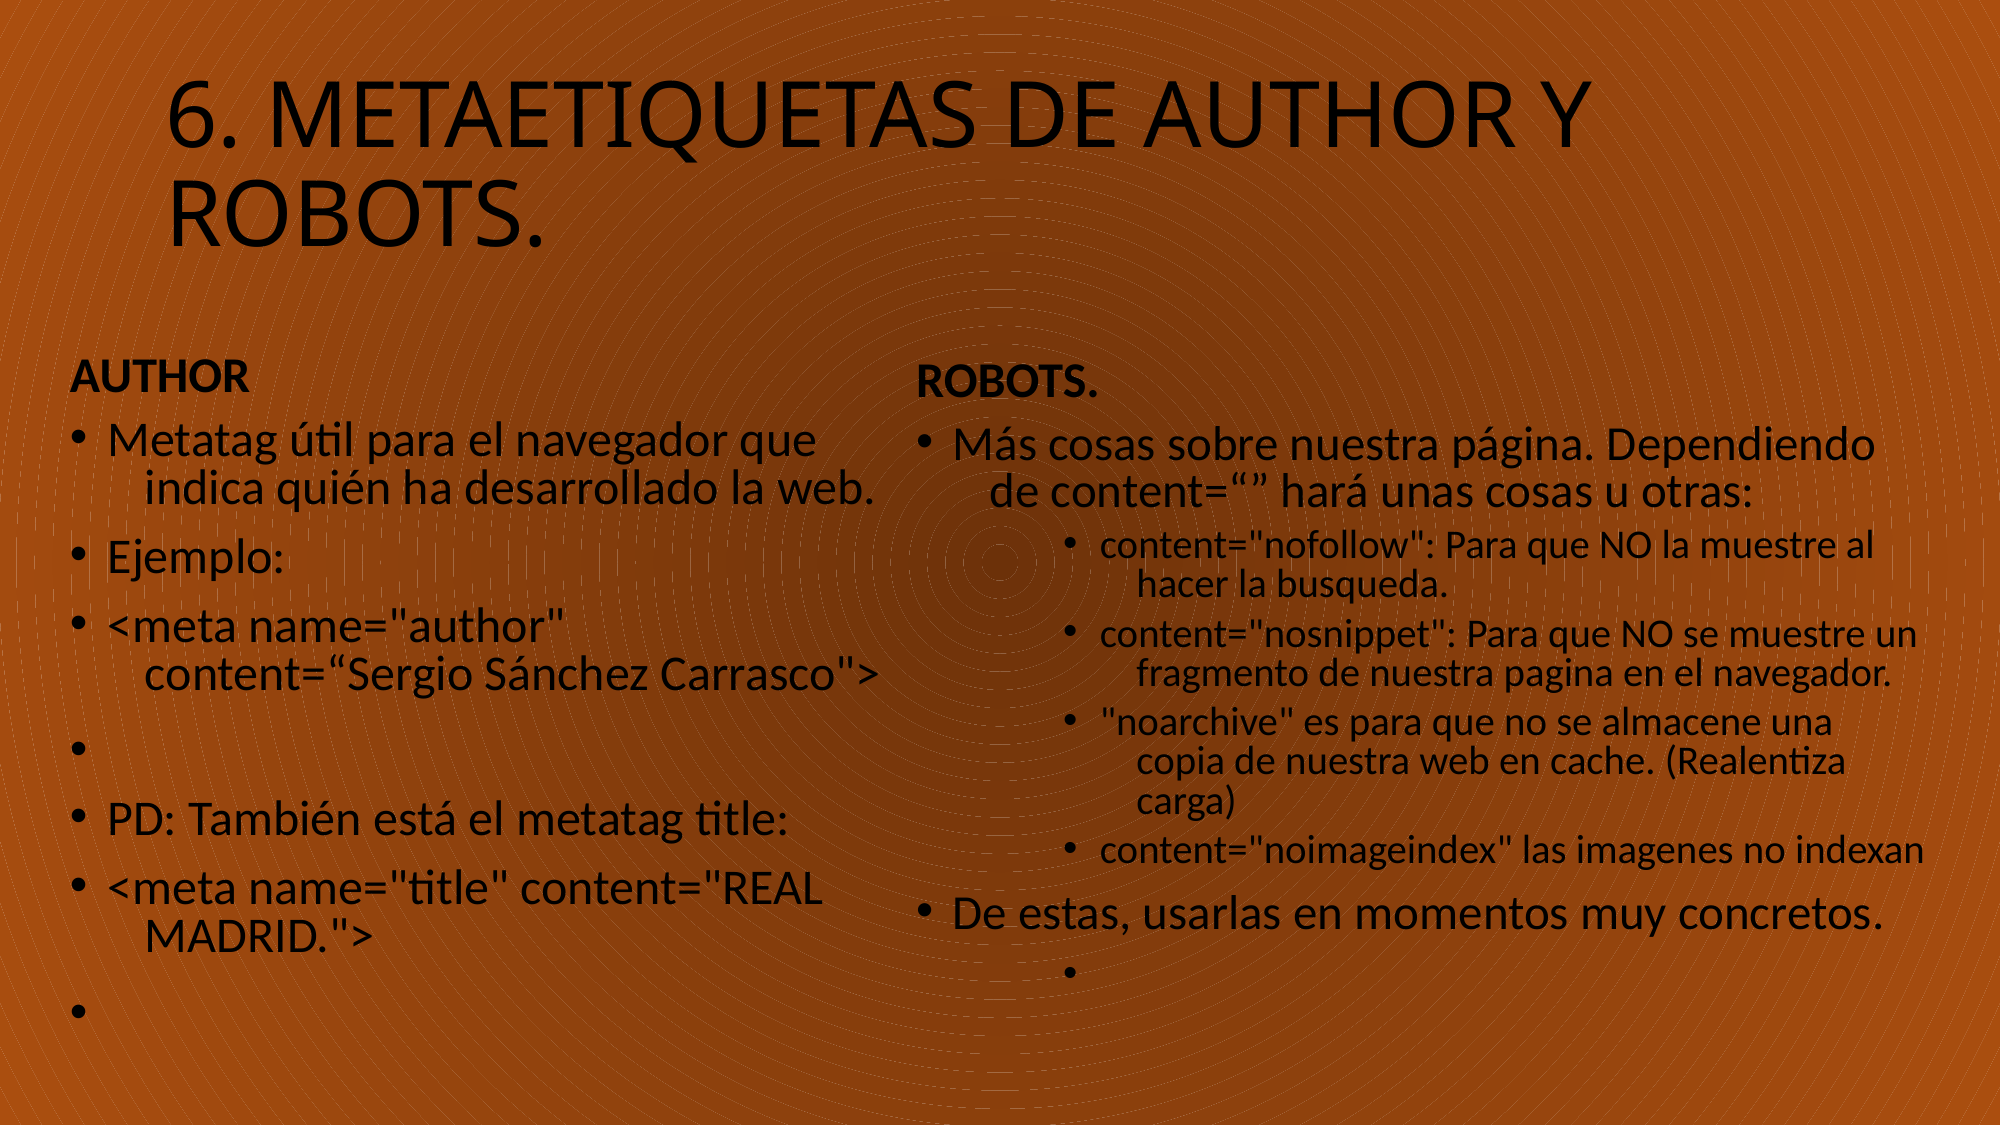

# 6. METAETIQUETAS DE AUTHOR Y ROBOTS.
AUTHOR
ROBOTS.
Metatag útil para el navegador que indica quién ha desarrollado la web.
Ejemplo:
<meta name="author" content=“Sergio Sánchez Carrasco">
PD: También está el metatag title:
<meta name="title" content="REAL MADRID.">
Más cosas sobre nuestra página. Dependiendo de content=“” hará unas cosas u otras:
content="nofollow": Para que NO la muestre al hacer la busqueda.
content="nosnippet": Para que NO se muestre un fragmento de nuestra pagina en el navegador.
"noarchive" es para que no se almacene una copia de nuestra web en cache. (Realentiza carga)
content="noimageindex" las imagenes no indexan
De estas, usarlas en momentos muy concretos.